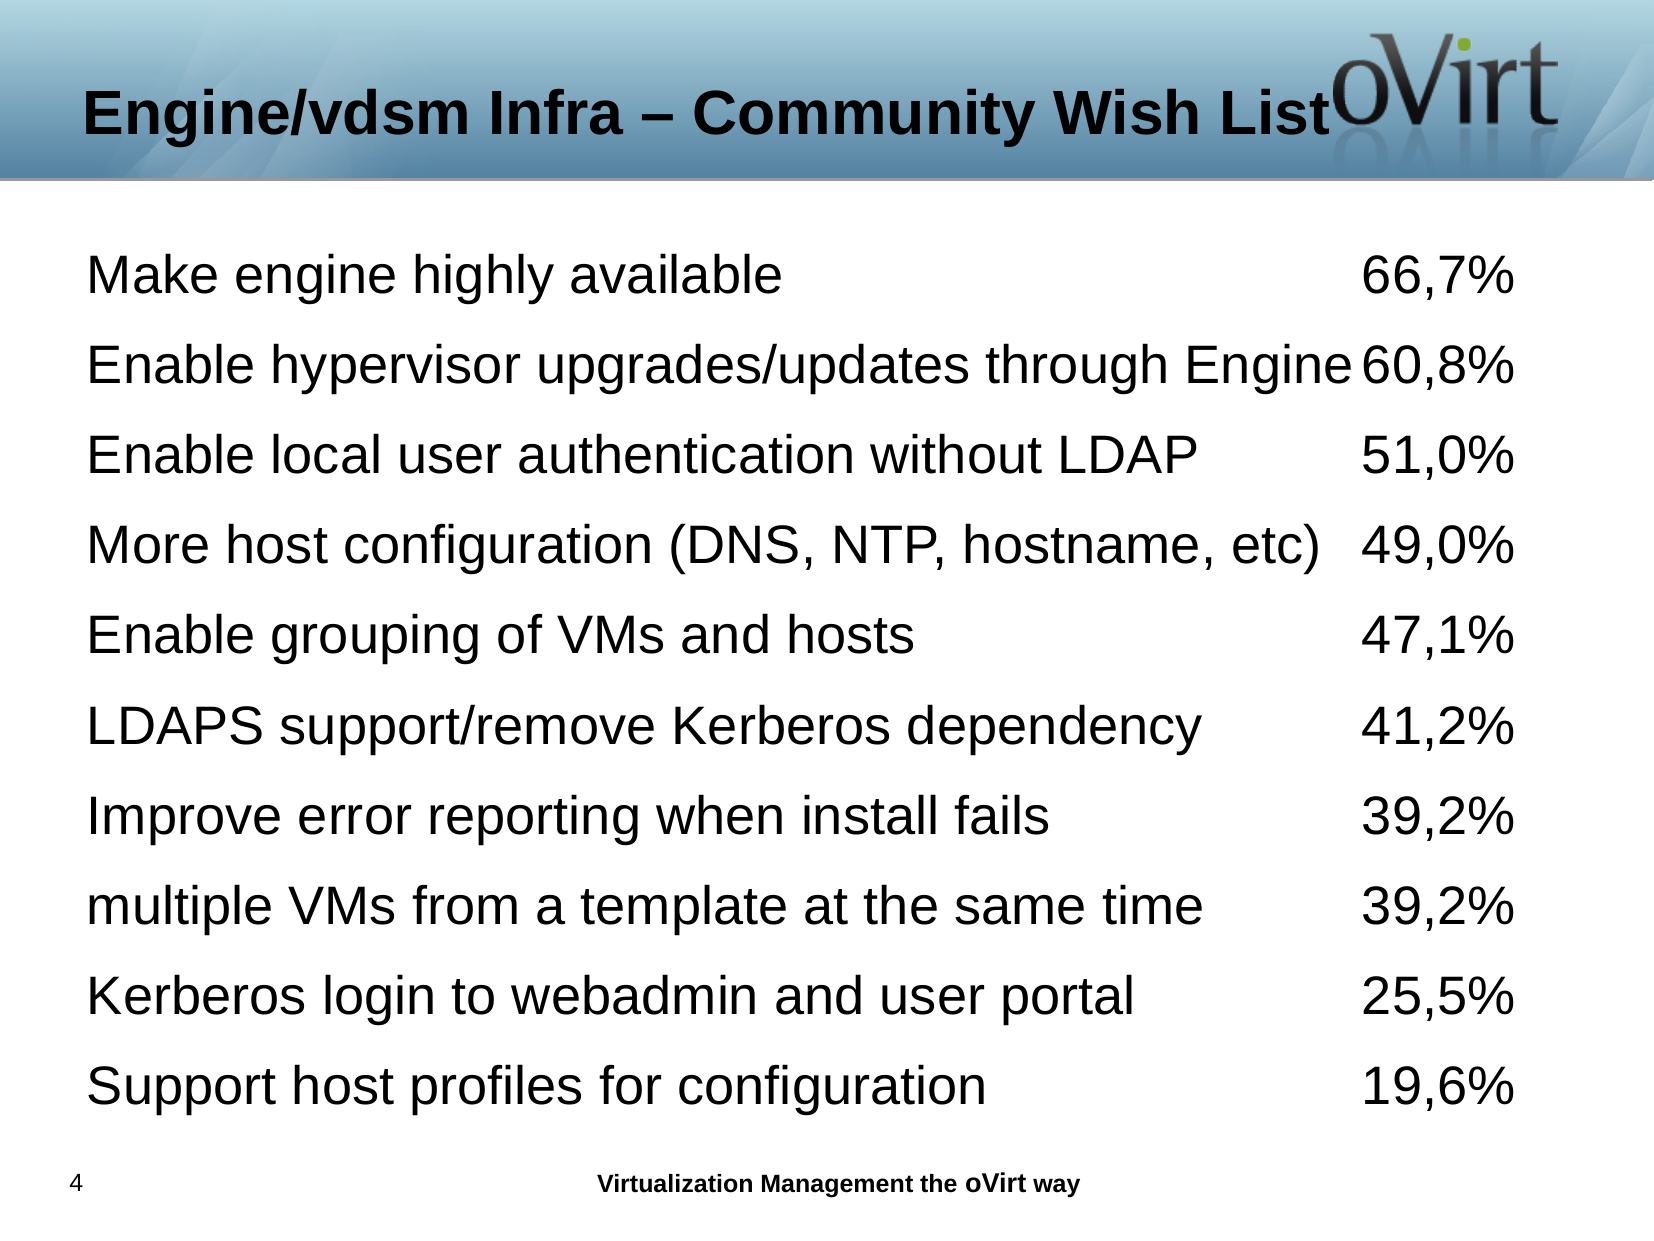

# Engine/vdsm Infra – Community Wish List
Make engine highly available								66,7%
Enable hypervisor upgrades/updates through Engine	60,8%
Enable local user authentication without LDAP			51,0%
More host configuration (DNS, NTP, hostname, etc)	49,0%
Enable grouping of VMs and hosts						47,1%
LDAPS support/remove Kerberos dependency			41,2%
Improve error reporting when install fails					39,2%
multiple VMs from a template at the same time			39,2%
Kerberos login to webadmin and user portal			25,5%
Support host profiles for configuration					19,6%